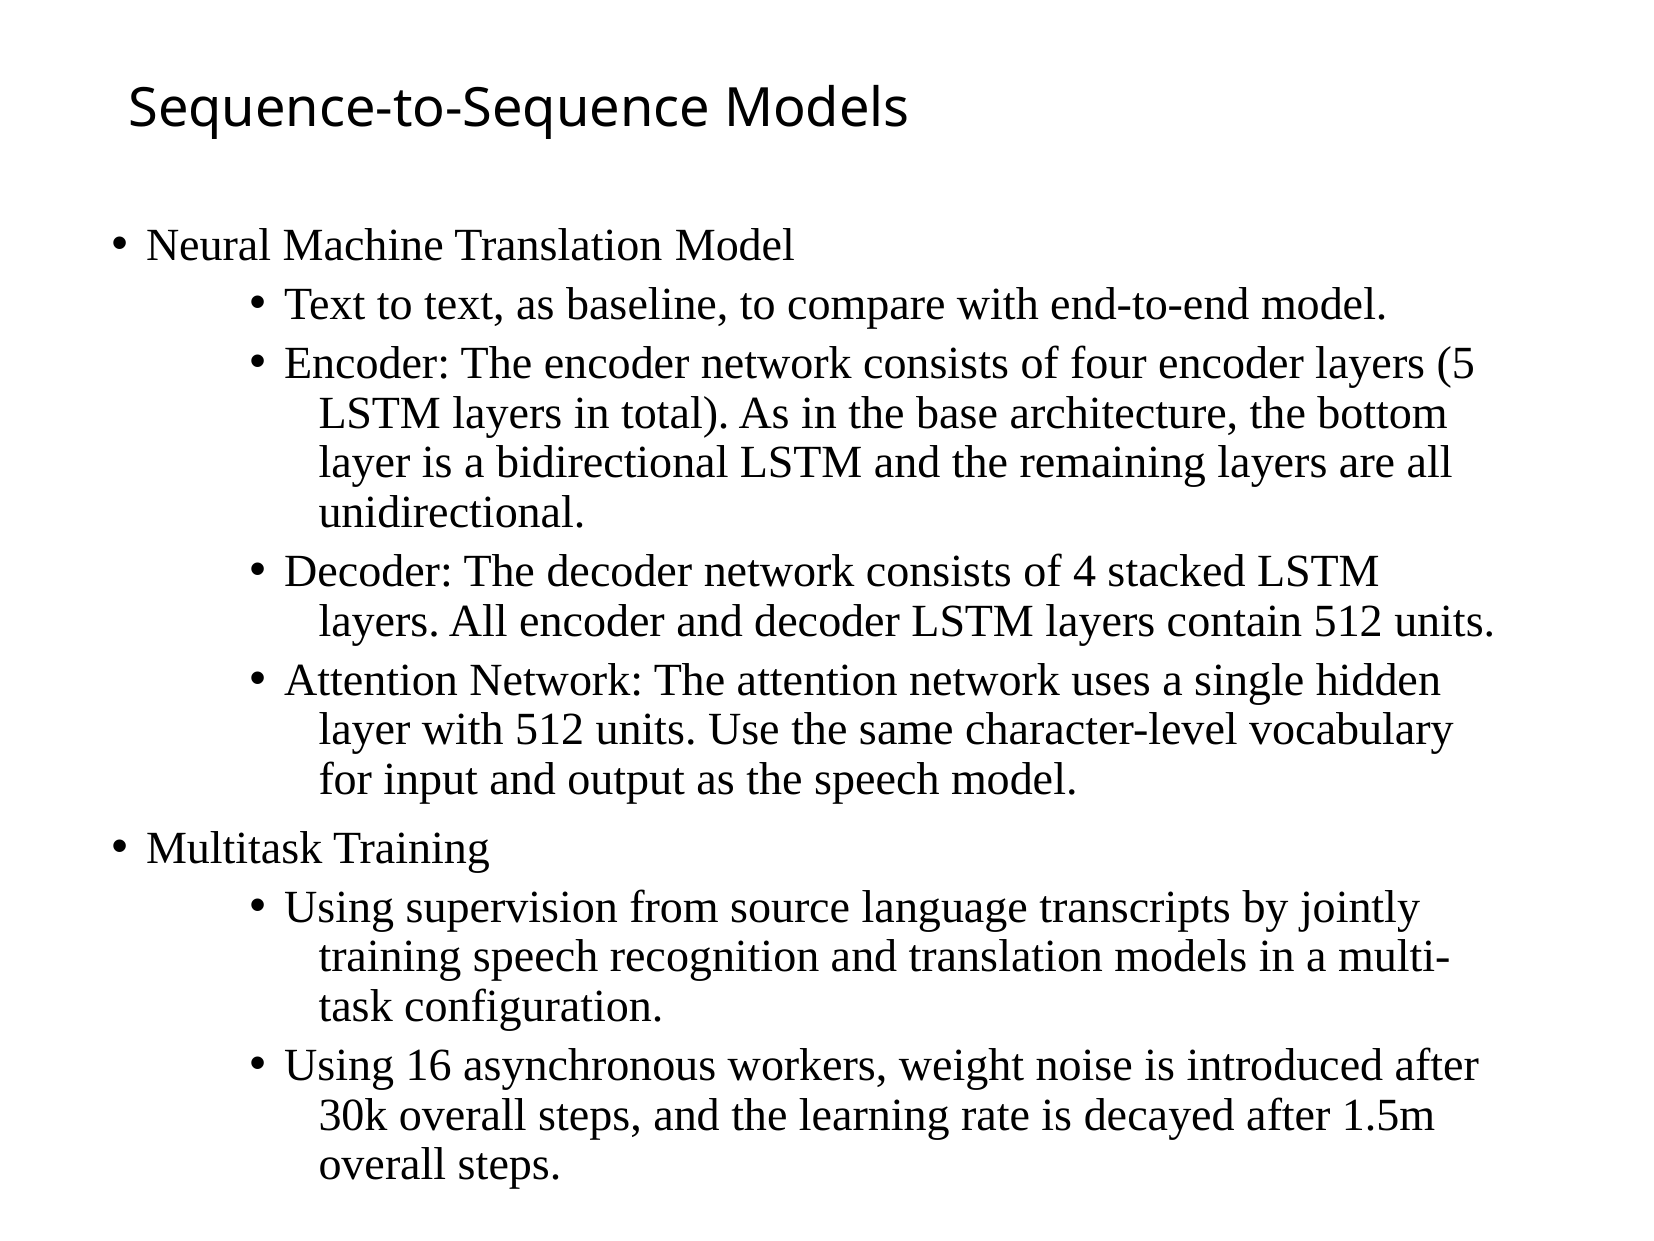

# Sequence-to-Sequence Models
Neural Machine Translation Model
Text to text, as baseline, to compare with end-to-end model.
Encoder: The encoder network consists of four encoder layers (5 LSTM layers in total). As in the base architecture, the bottom layer is a bidirectional LSTM and the remaining layers are all unidirectional.
Decoder: The decoder network consists of 4 stacked LSTM layers. All encoder and decoder LSTM layers contain 512 units.
Attention Network: The attention network uses a single hidden layer with 512 units. Use the same character-level vocabulary for input and output as the speech model.
Multitask Training
Using supervision from source language transcripts by jointly training speech recognition and translation models in a multi-task configuration.
Using 16 asynchronous workers, weight noise is introduced after 30k overall steps, and the learning rate is decayed after 1.5m overall steps.